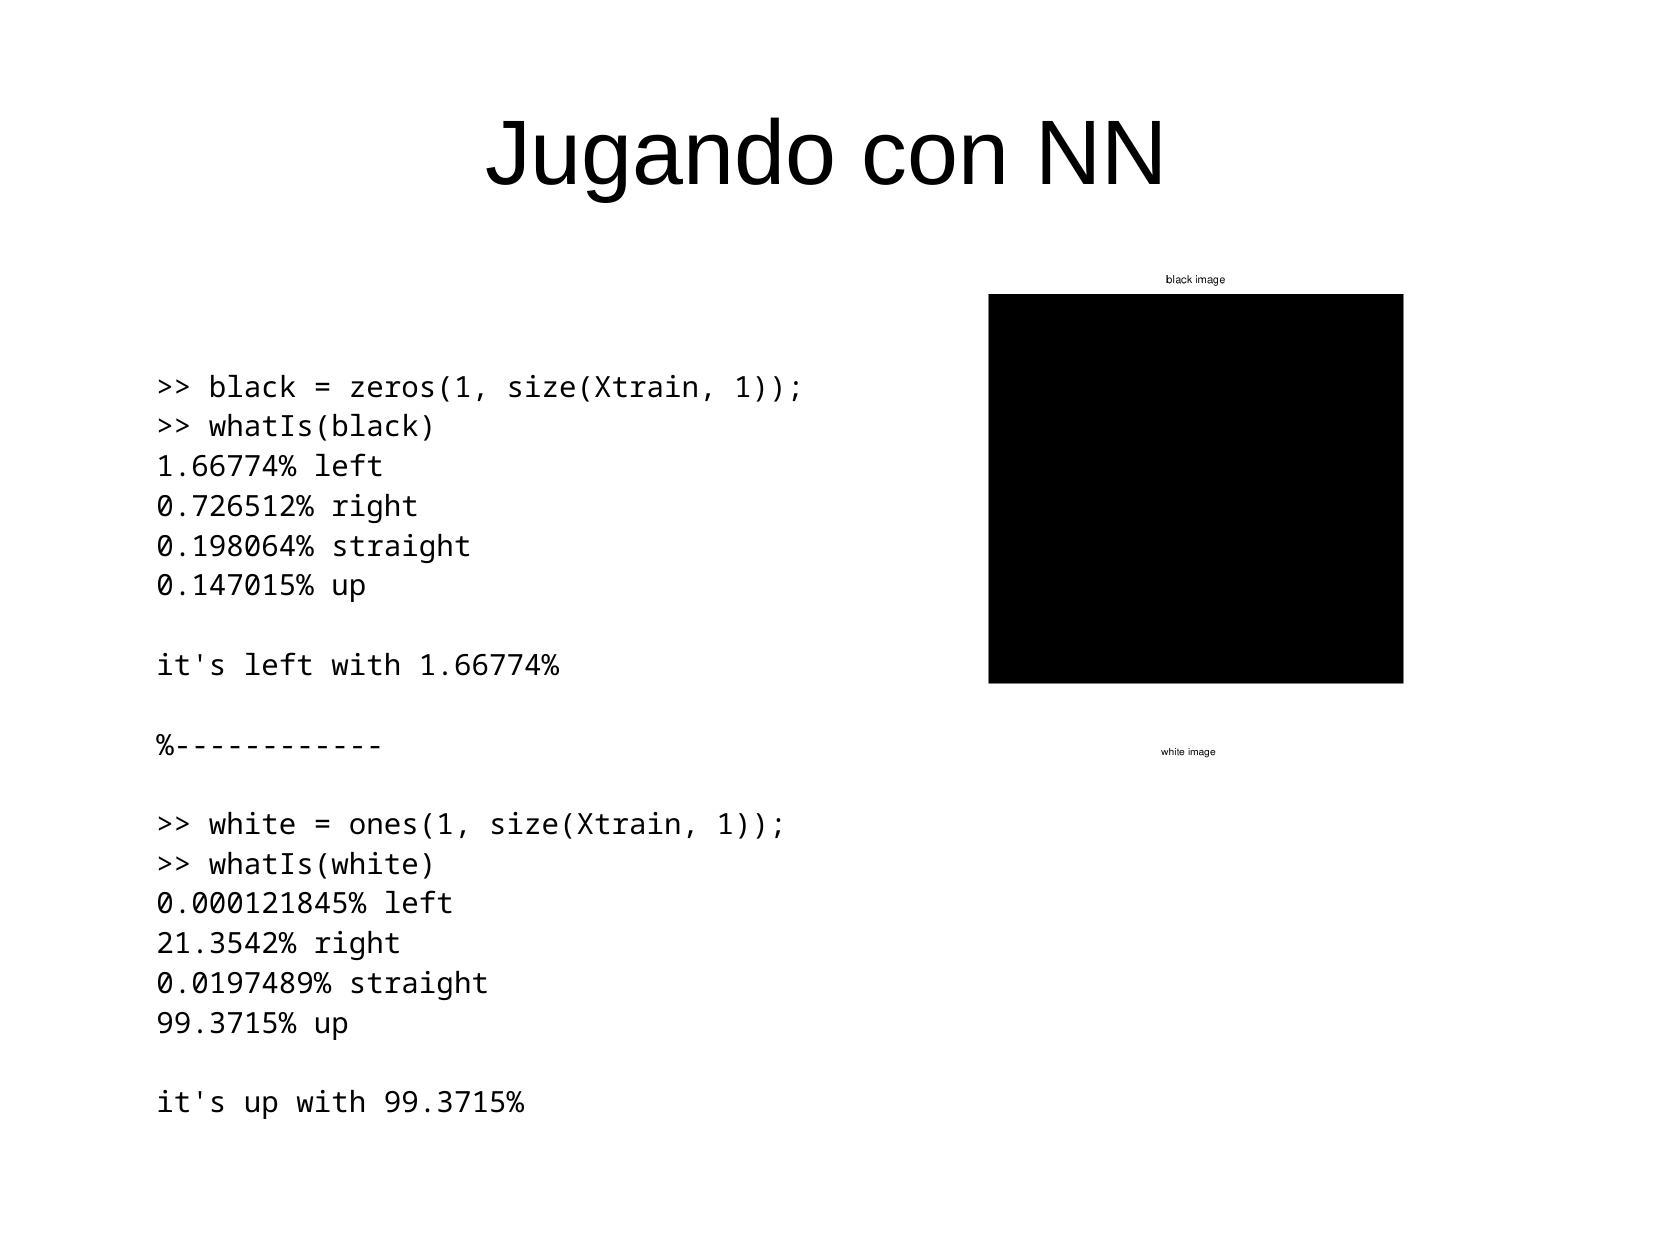

# Jugando con NN
>> black = zeros(1, size(Xtrain, 1));
>> whatIs(black)
1.66774% left
0.726512% right
0.198064% straight
0.147015% up
it's left with 1.66774%
%------------
>> white = ones(1, size(Xtrain, 1));
>> whatIs(white)
0.000121845% left
21.3542% right
0.0197489% straight
99.3715% up
it's up with 99.3715%